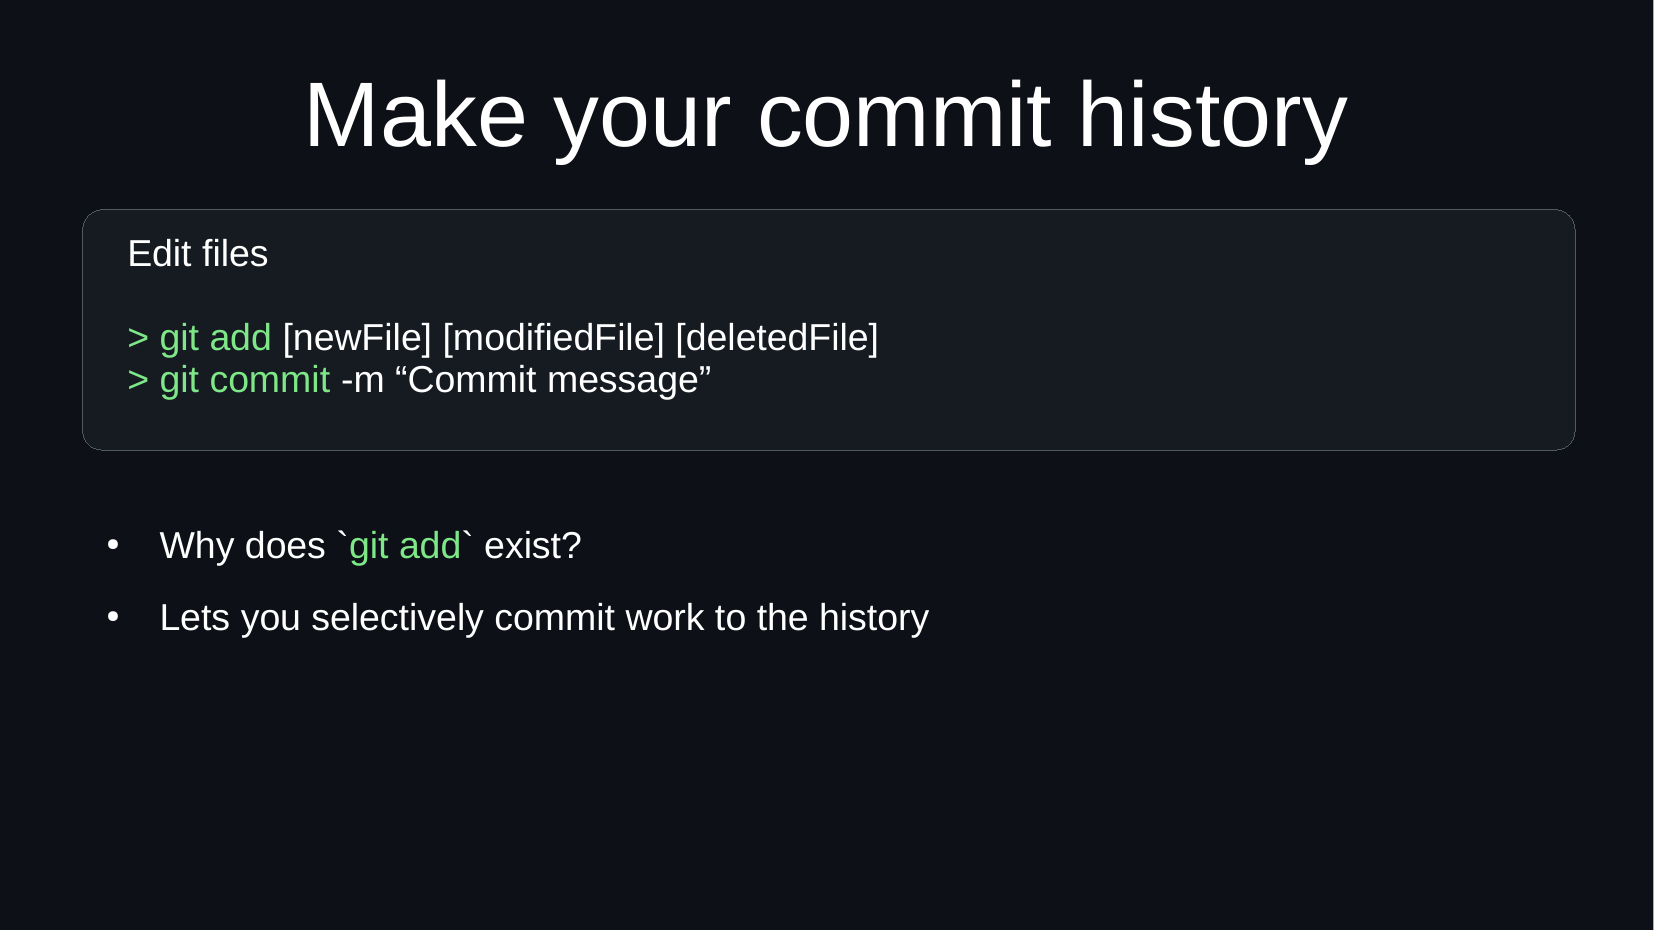

# Make your commit history
Edit files
> git add [newFile] [modifiedFile] [deletedFile]
> git commit -m “Commit message”
Why does `git add` exist?
Lets you selectively commit work to the history